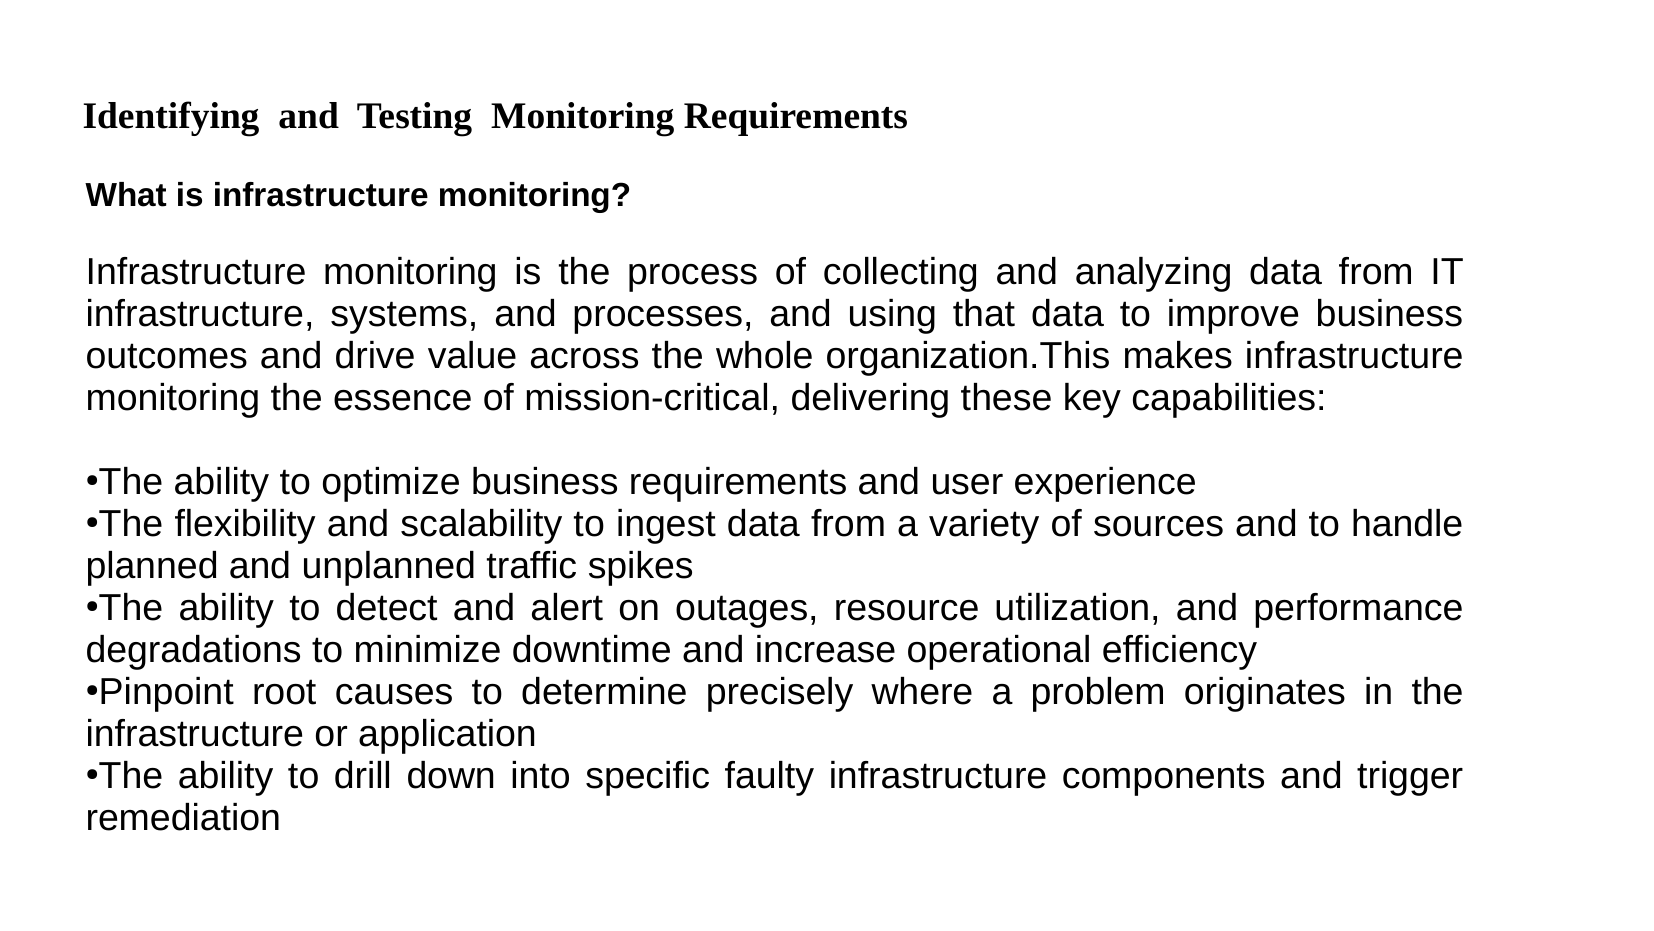

# Identifying and Testing Monitoring Requirements
What is infrastructure monitoring?
Infrastructure monitoring is the process of collecting and analyzing data from IT infrastructure, systems, and processes, and using that data to improve business outcomes and drive value across the whole organization.This makes infrastructure monitoring the essence of mission-critical, delivering these key capabilities:
The ability to optimize business requirements and user experience
The flexibility and scalability to ingest data from a variety of sources and to handle planned and unplanned traffic spikes
The ability to detect and alert on outages, resource utilization, and performance degradations to minimize downtime and increase operational efficiency
Pinpoint root causes to determine precisely where a problem originates in the infrastructure or application
The ability to drill down into specific faulty infrastructure components and trigger remediation